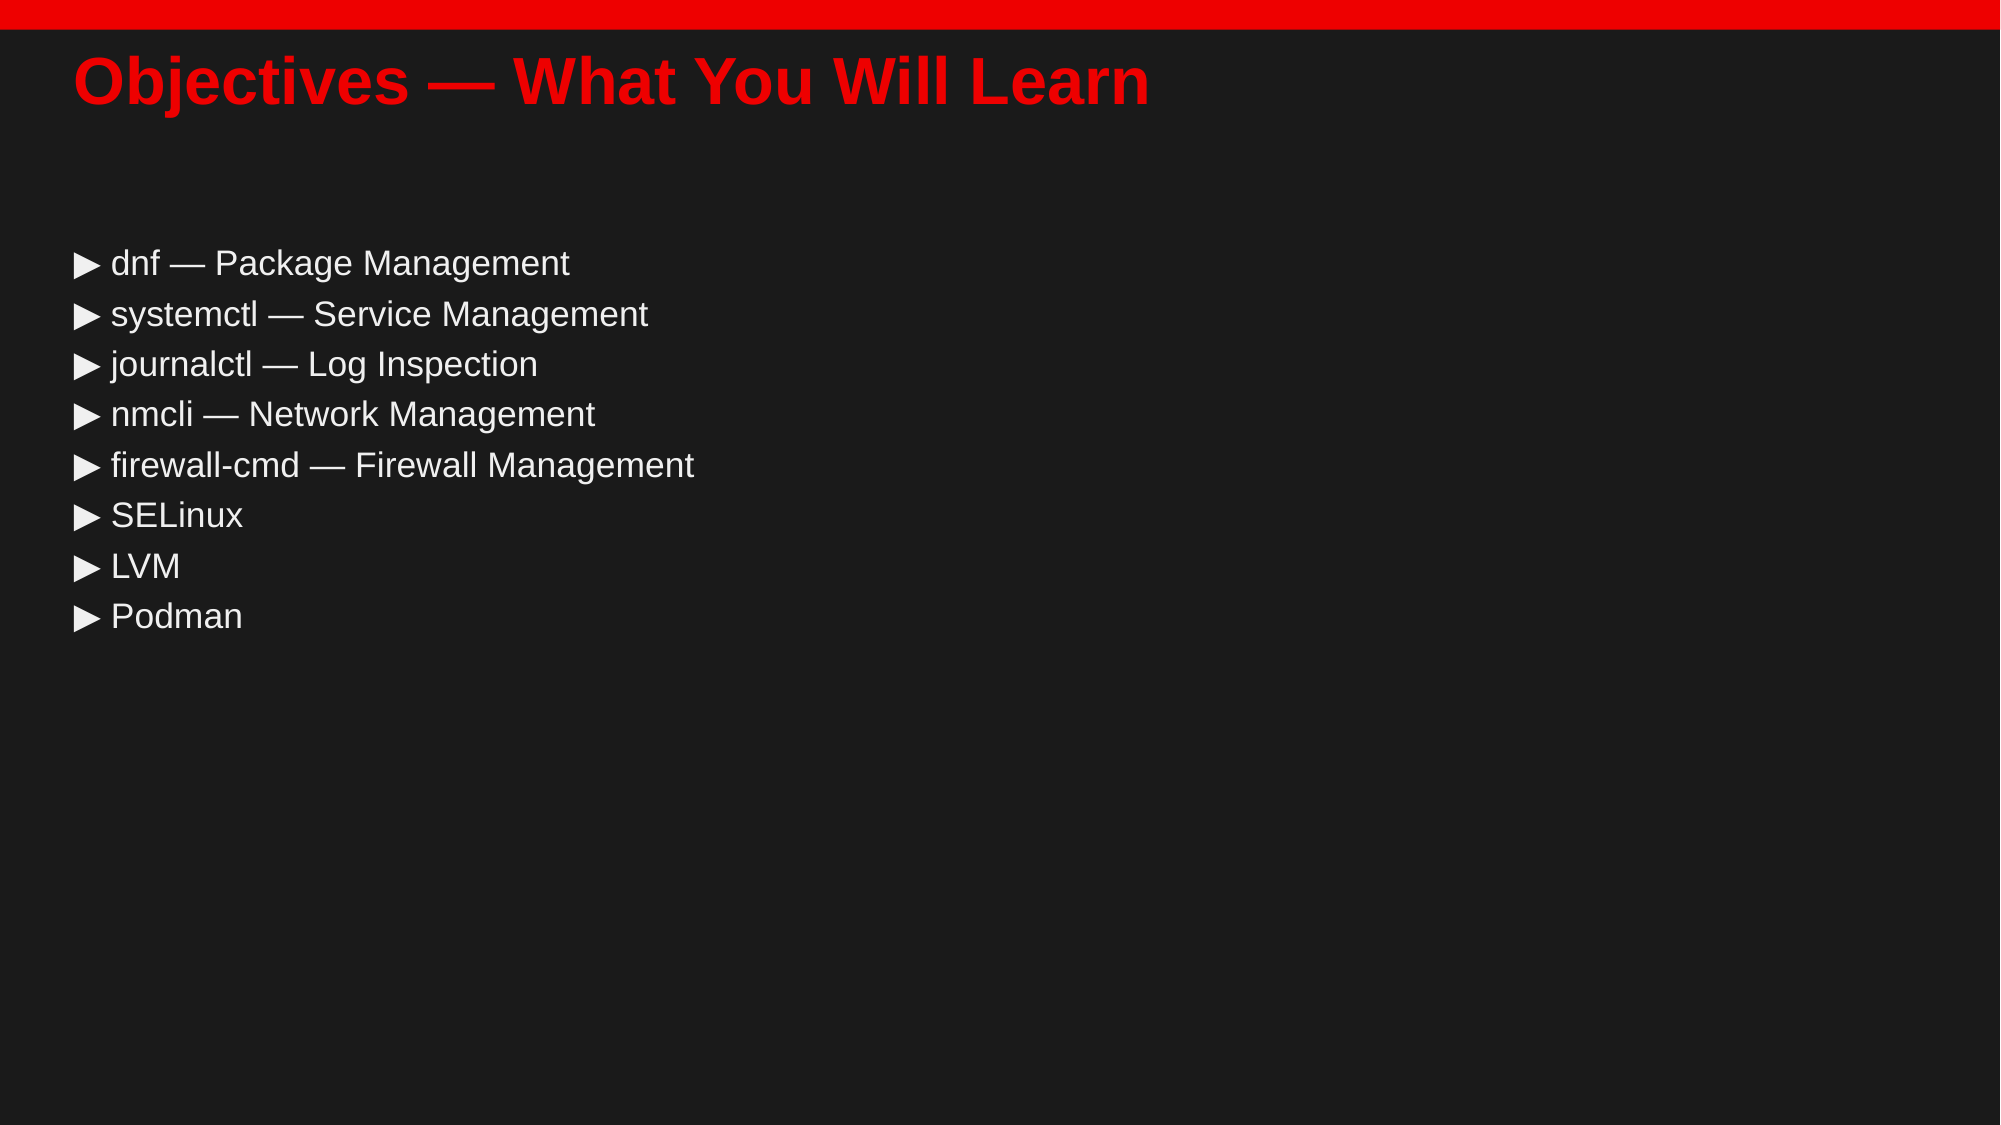

Objectives — What You Will Learn
▶ dnf — Package Management
▶ systemctl — Service Management
▶ journalctl — Log Inspection
▶ nmcli — Network Management
▶ firewall-cmd — Firewall Management
▶ SELinux
▶ LVM
▶ Podman